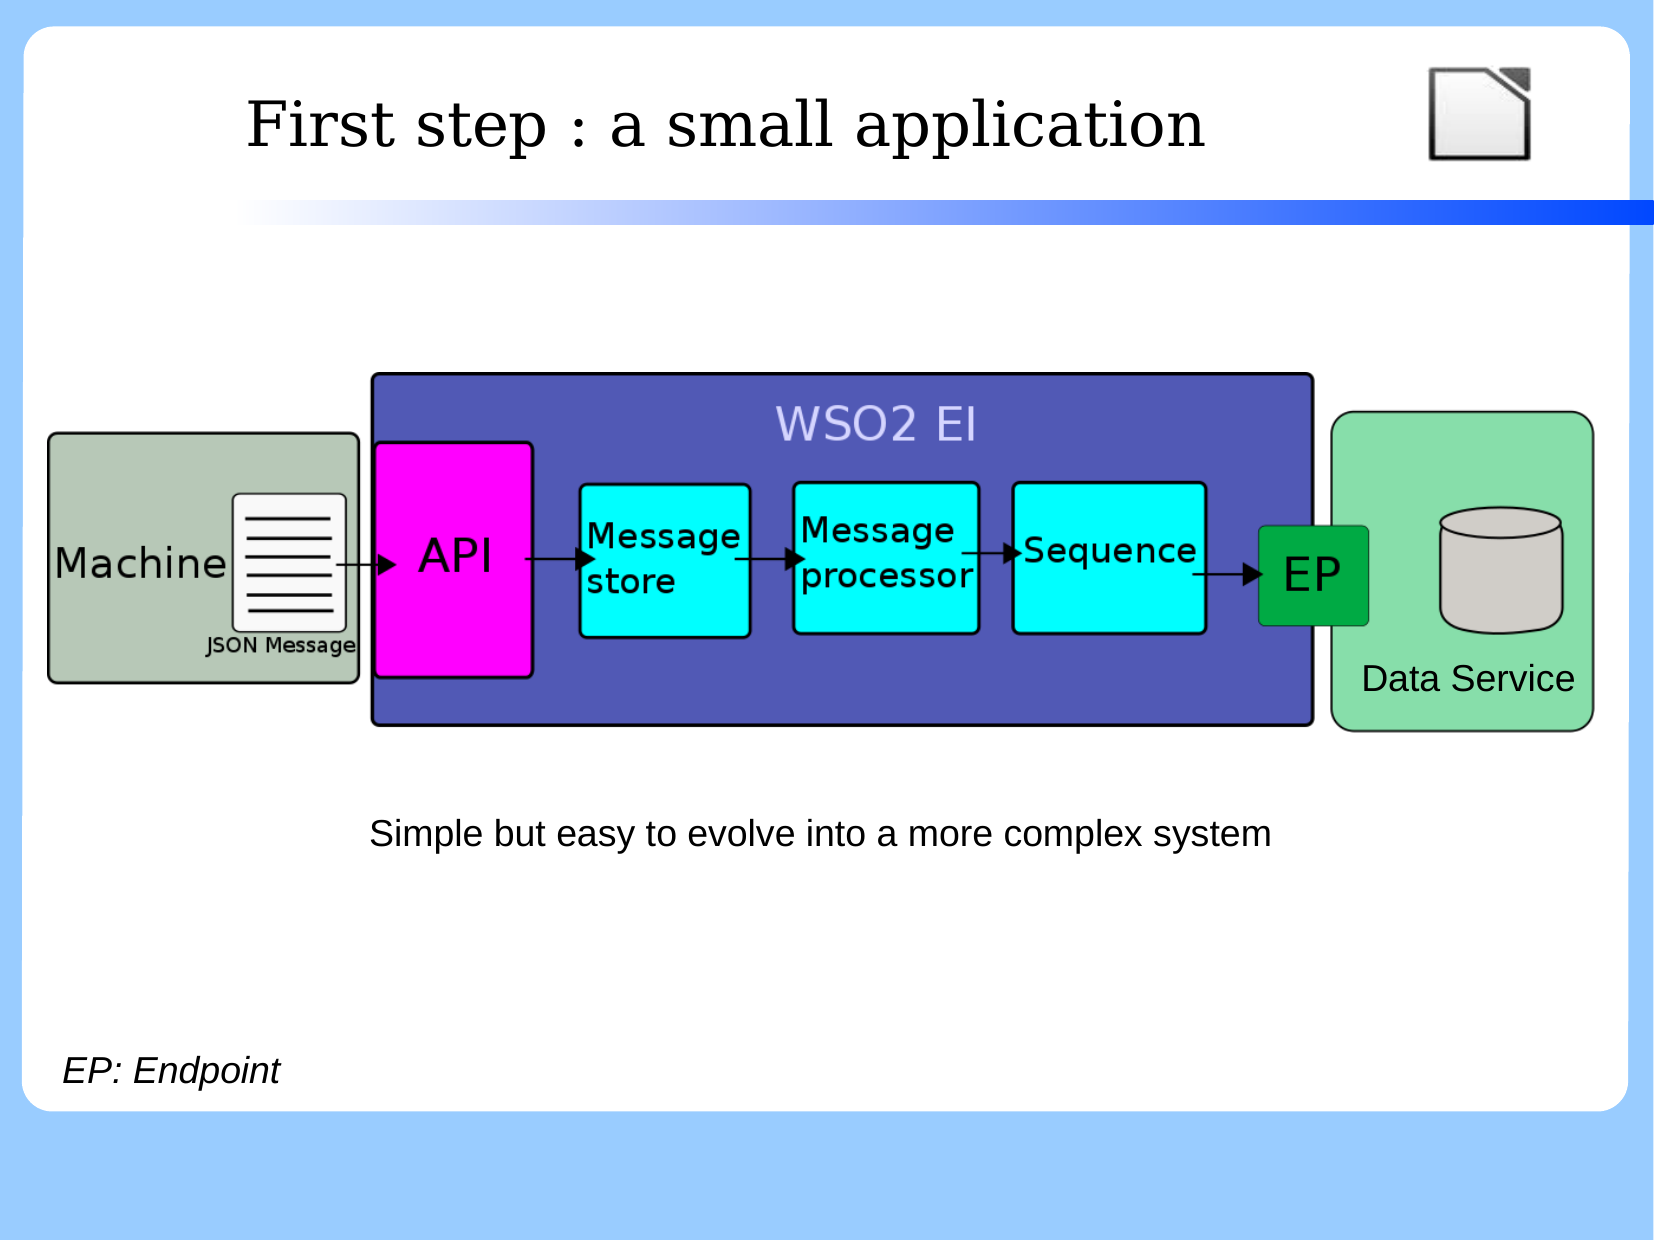

# First step : a small application
Data Service
Simple but easy to evolve into a more complex system
EP: Endpoint